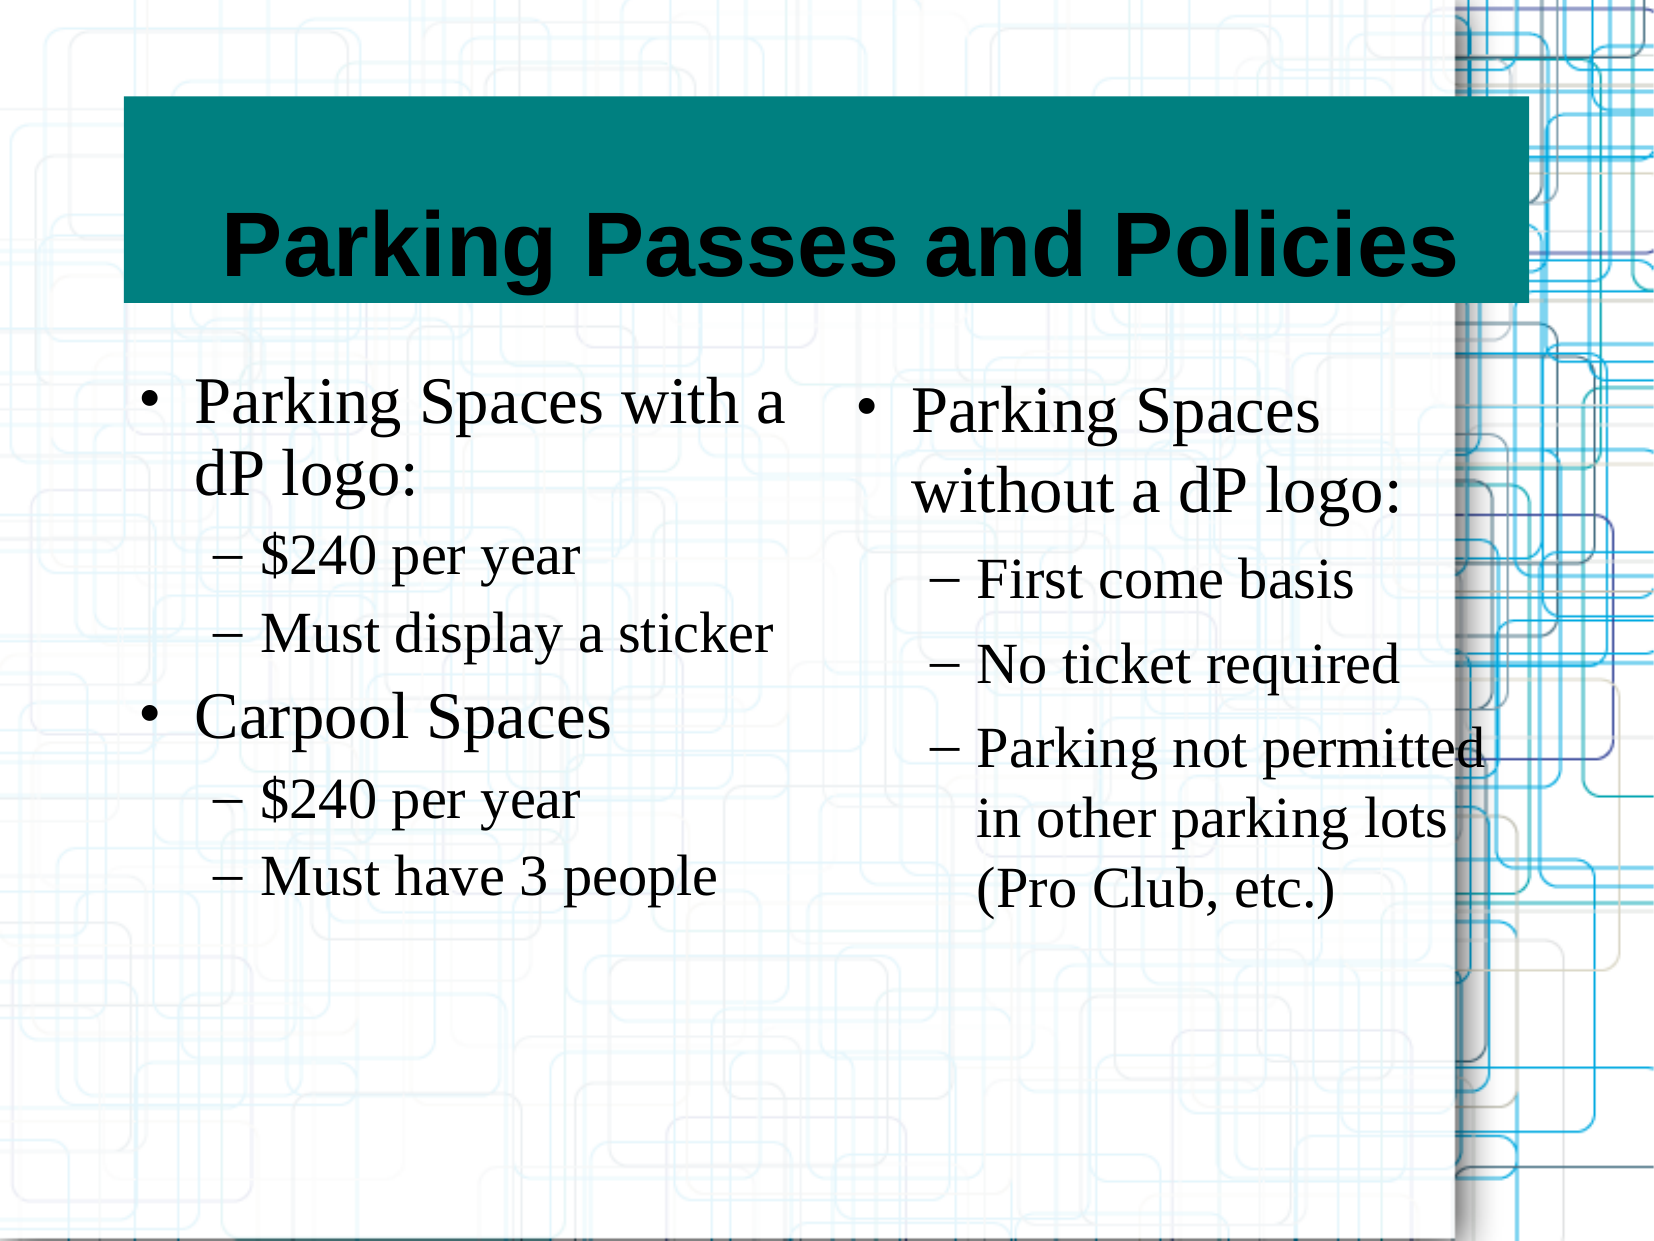

# Parking Passes and Policies
Parking Spaces with a dP logo:
$240 per year
Must display a sticker
Carpool Spaces
$240 per year
Must have 3 people
Parking Spaces without a dP logo:
First come basis
No ticket required
Parking not permitted in other parking lots (Pro Club, etc.)